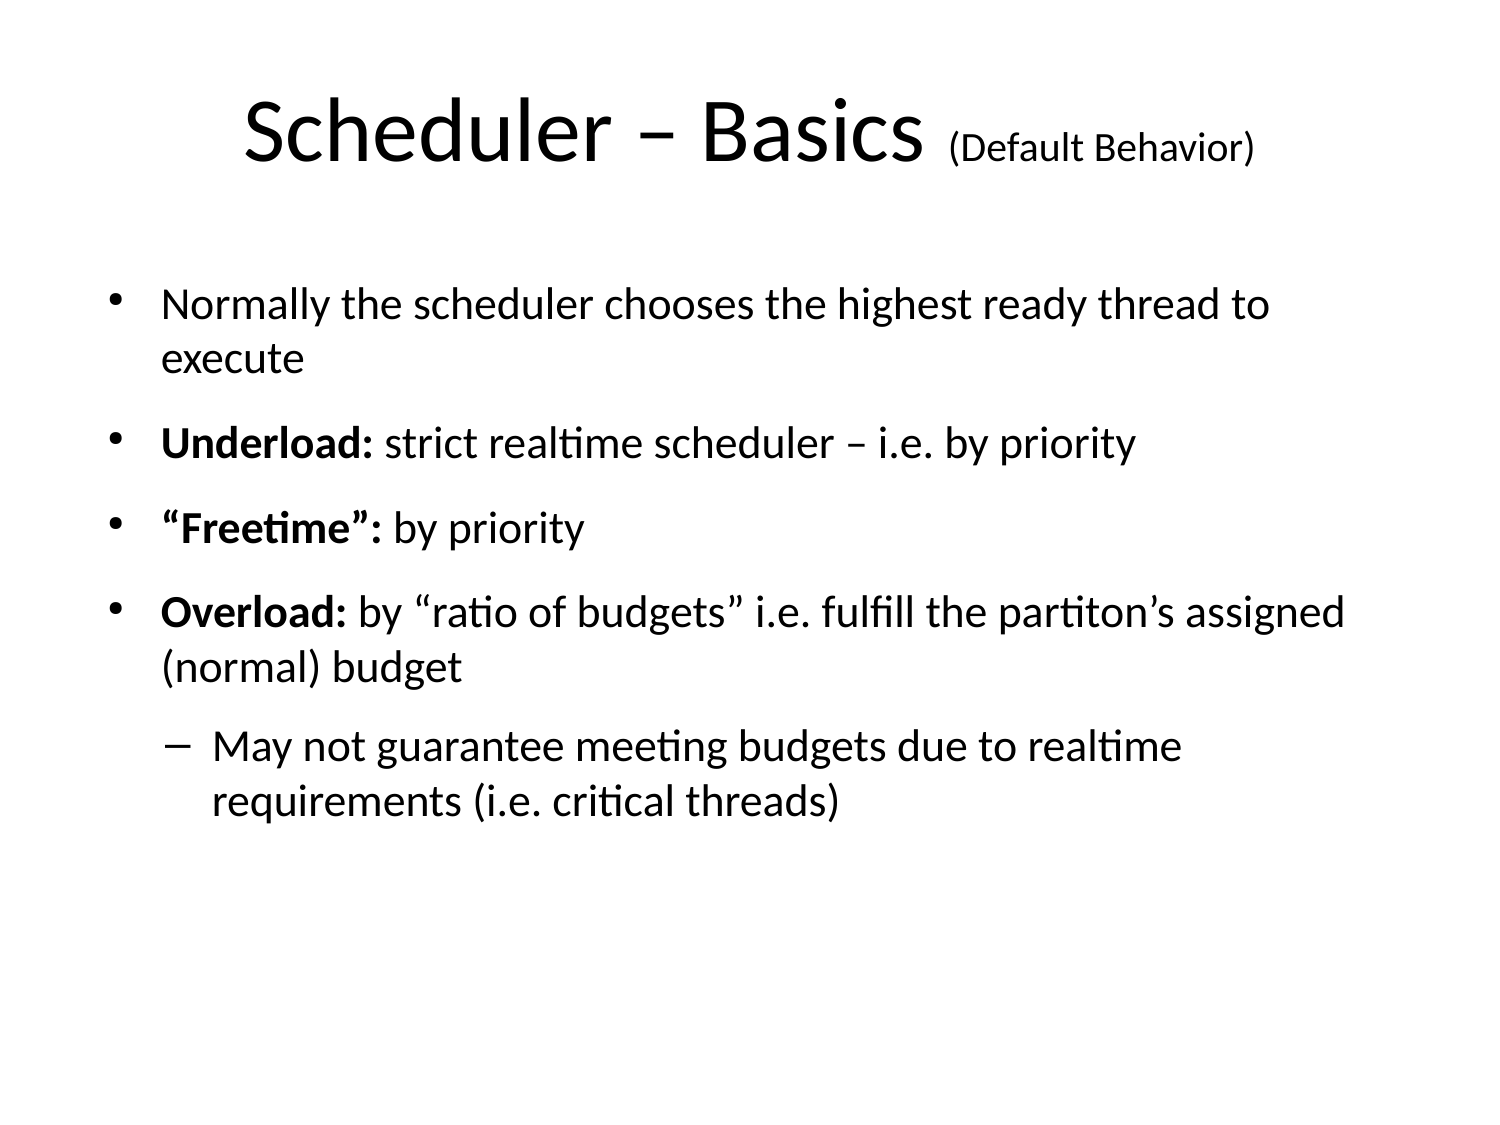

# Scheduler – Basics (Default Behavior)
Normally the scheduler chooses the highest ready thread to execute
Underload: strict realtime scheduler – i.e. by priority
“Freetime”: by priority
Overload: by “ratio of budgets” i.e. fulfill the partiton’s assigned (normal) budget
May not guarantee meeting budgets due to realtime requirements (i.e. critical threads)